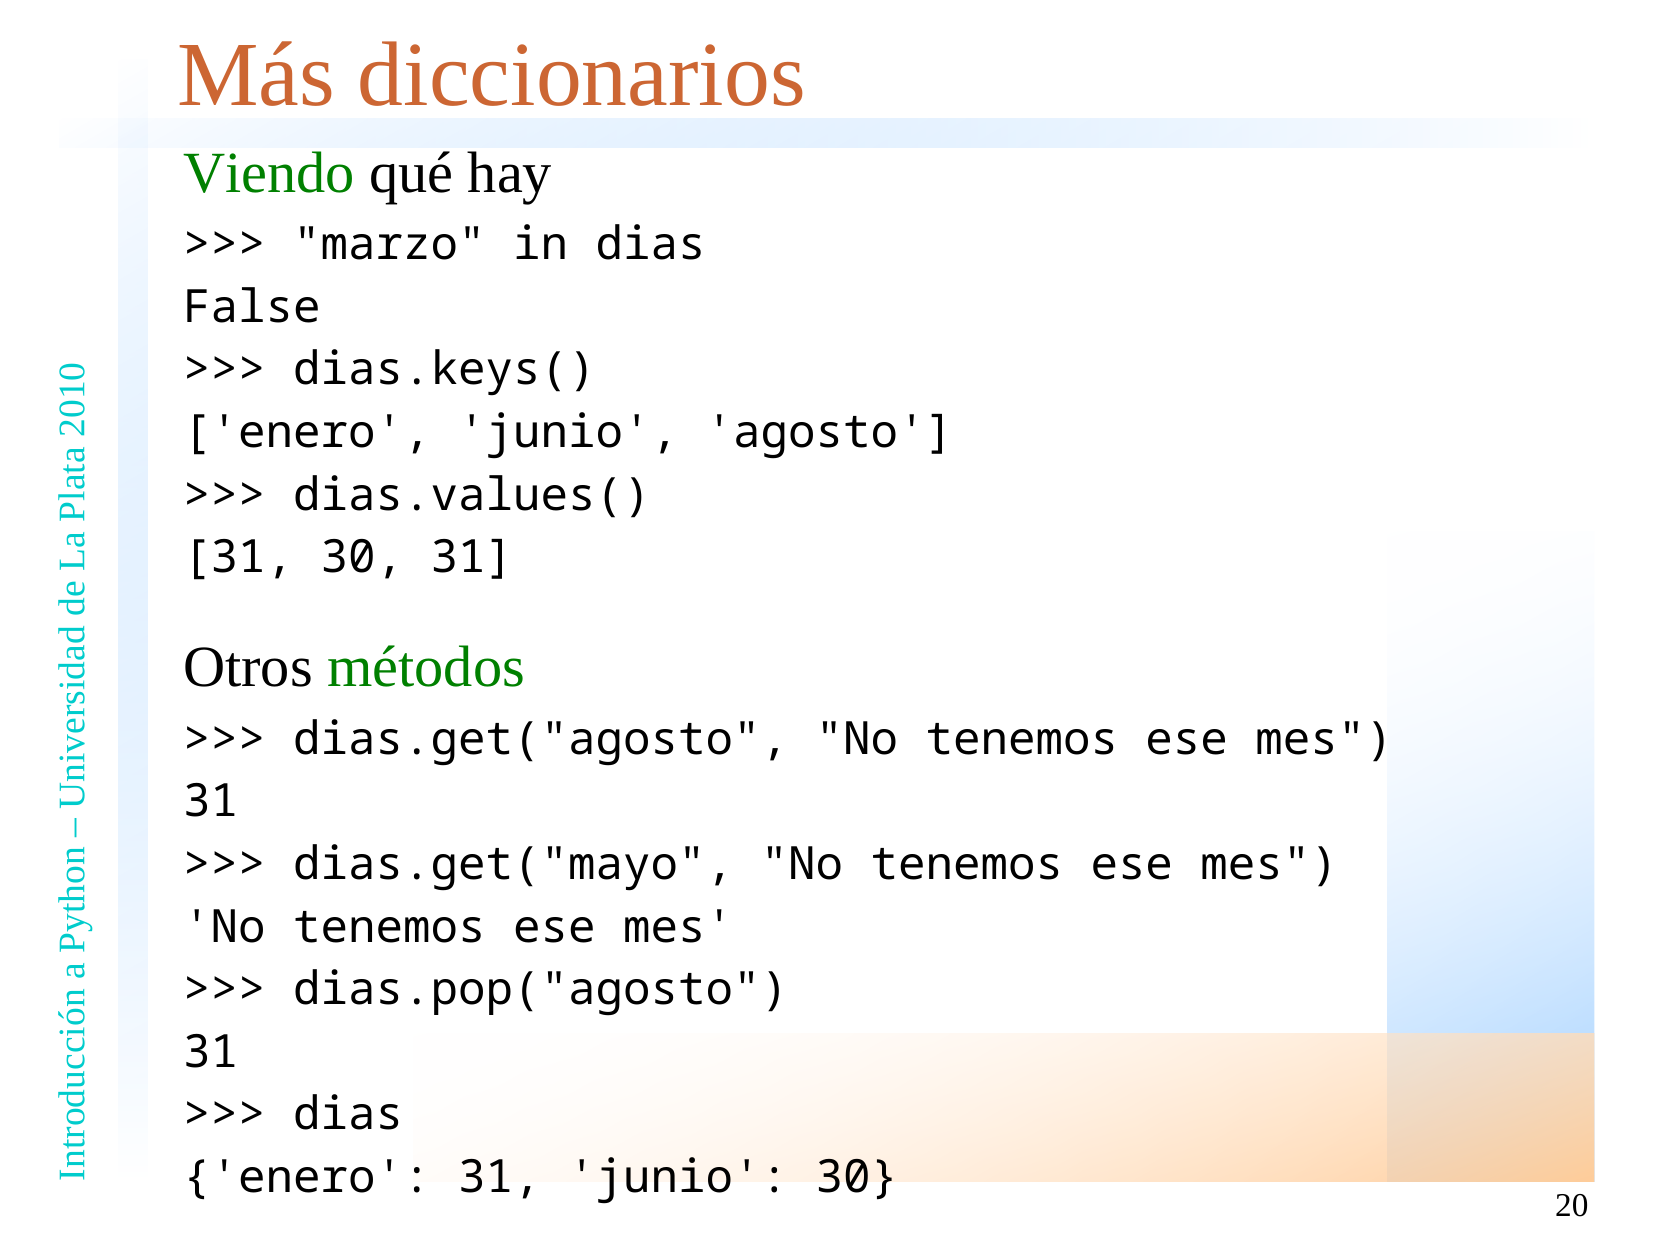

# Más diccionarios
Viendo qué hay
>>> "marzo" in dias
False
>>> dias.keys()
['enero', 'junio', 'agosto']
>>> dias.values()
[31, 30, 31]
Otros métodos
>>> dias.get("agosto", "No tenemos ese mes")
31
>>> dias.get("mayo", "No tenemos ese mes")
'No tenemos ese mes'
>>> dias.pop("agosto")
31
>>> dias
{'enero': 31, 'junio': 30}